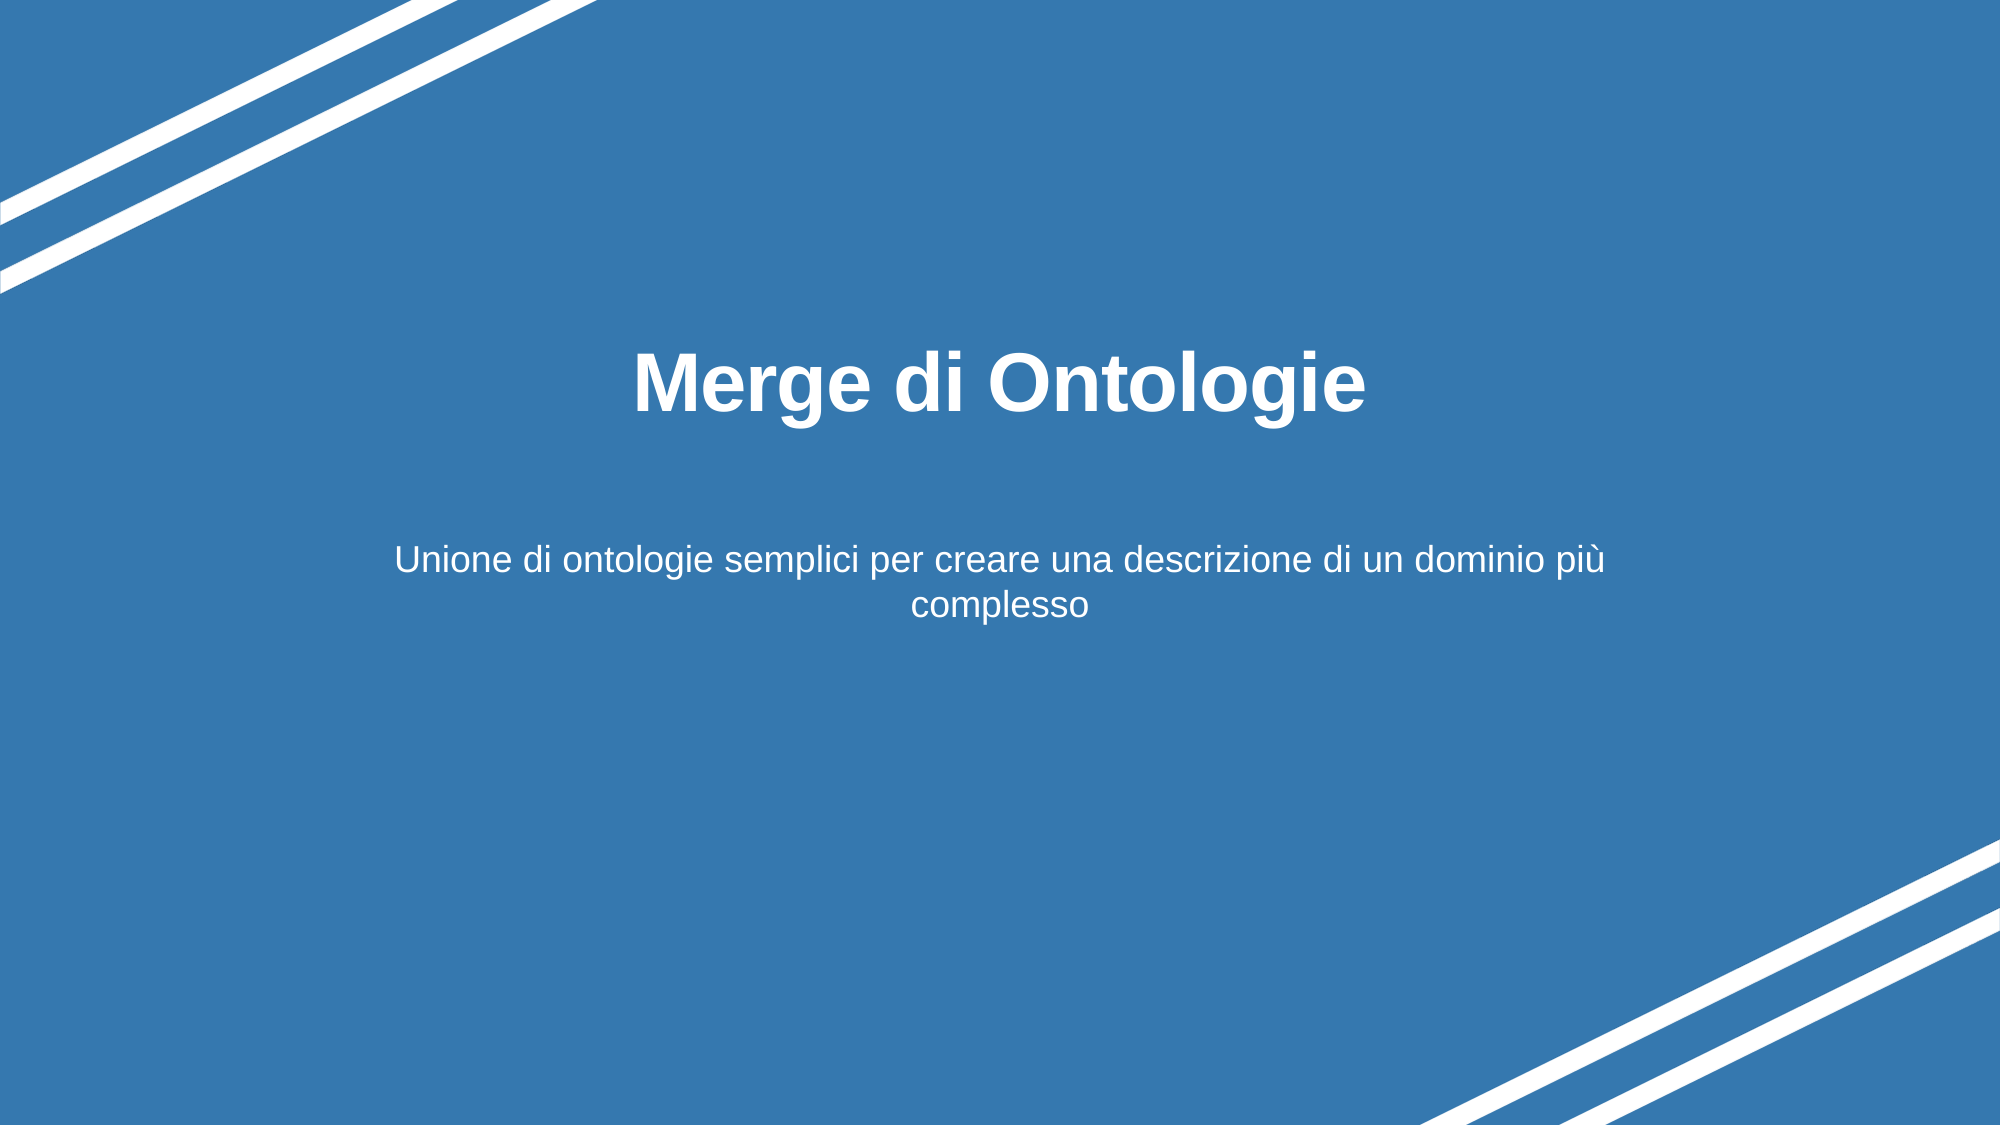

# Merge di Ontologie
Unione di ontologie semplici per creare una descrizione di un dominio più complesso